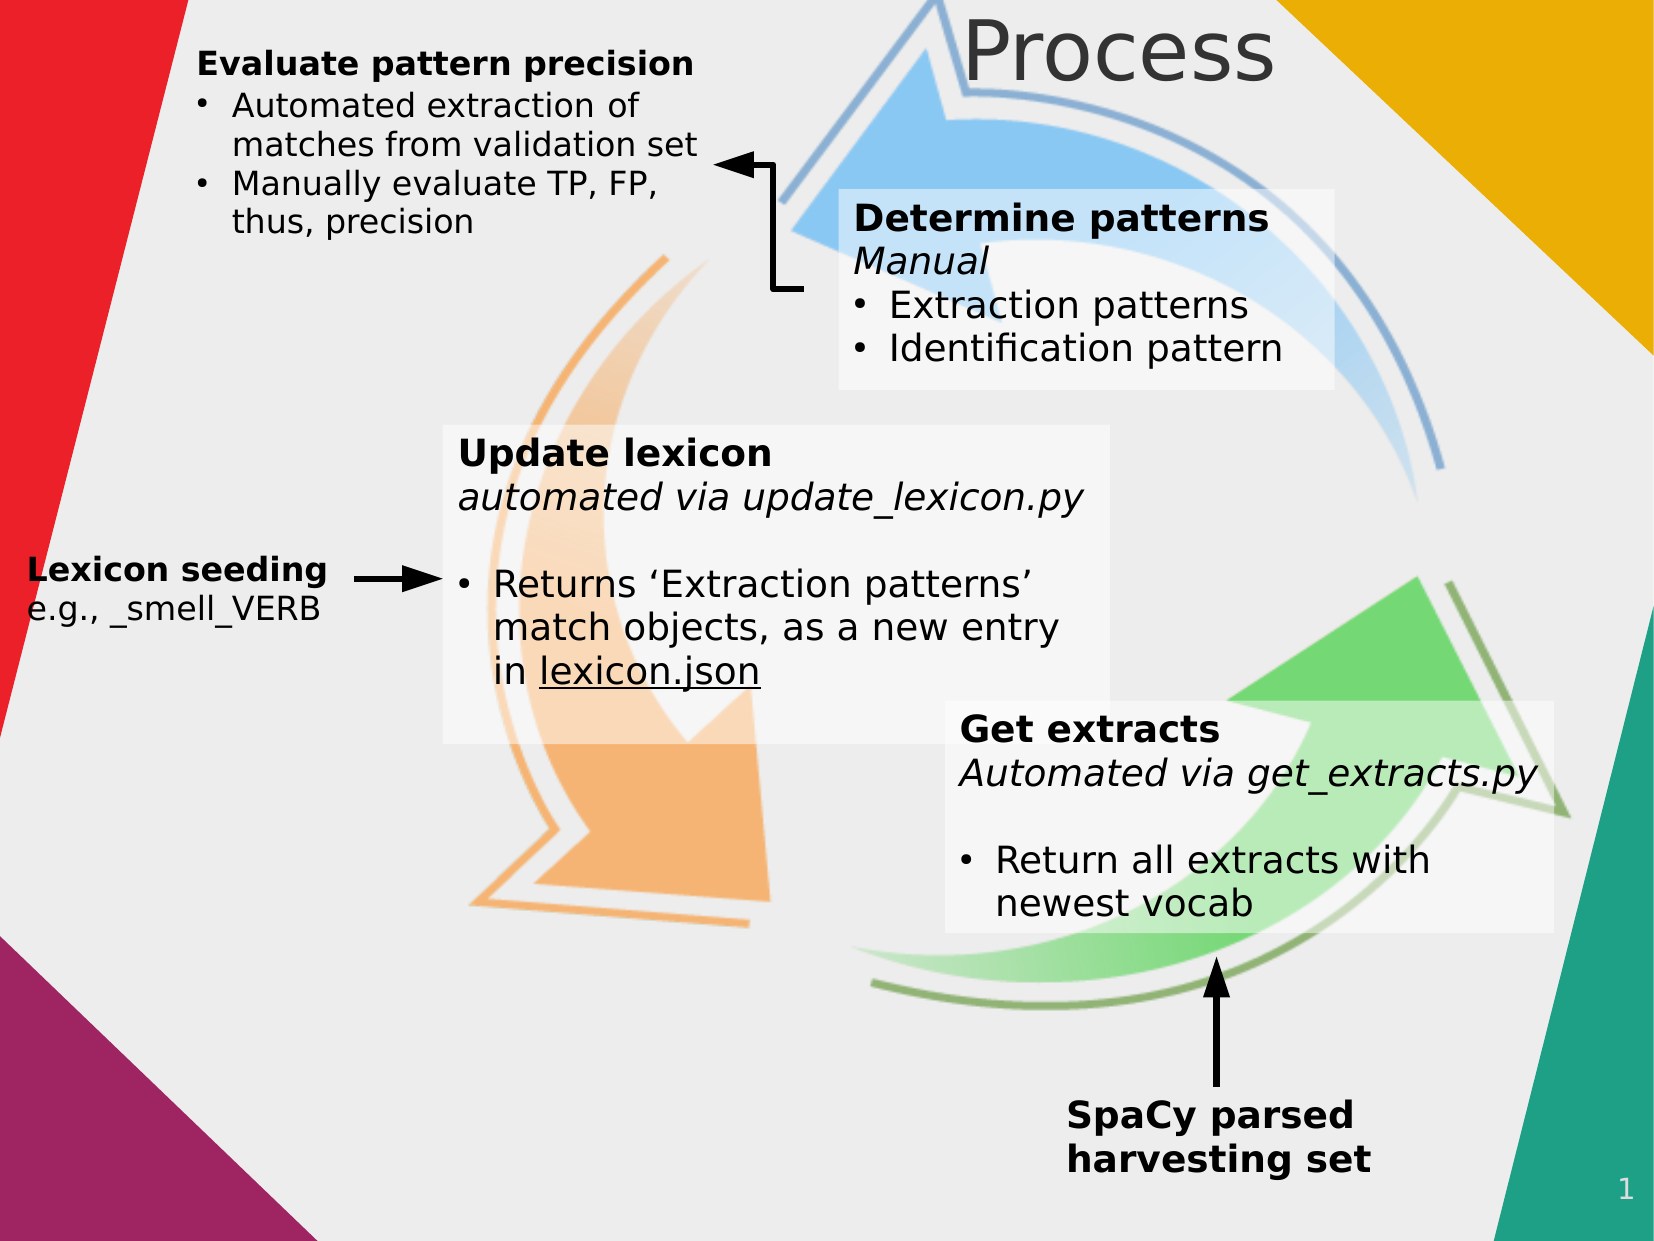

# Process
Evaluate pattern precision
Automated extraction of
matches from validation set
Manually evaluate TP, FP,
thus, precision
Determine patterns
Manual
Extraction patterns
Identification pattern
Update lexicon
automated via update_lexicon.py
Returns ‘Extraction patterns’ match objects, as a new entry in lexicon.json
Lexicon seeding
e.g., _smell_VERB
Get extracts
Automated via get_extracts.py
Return all extracts with
newest vocab
SpaCy parsed
harvesting set
1